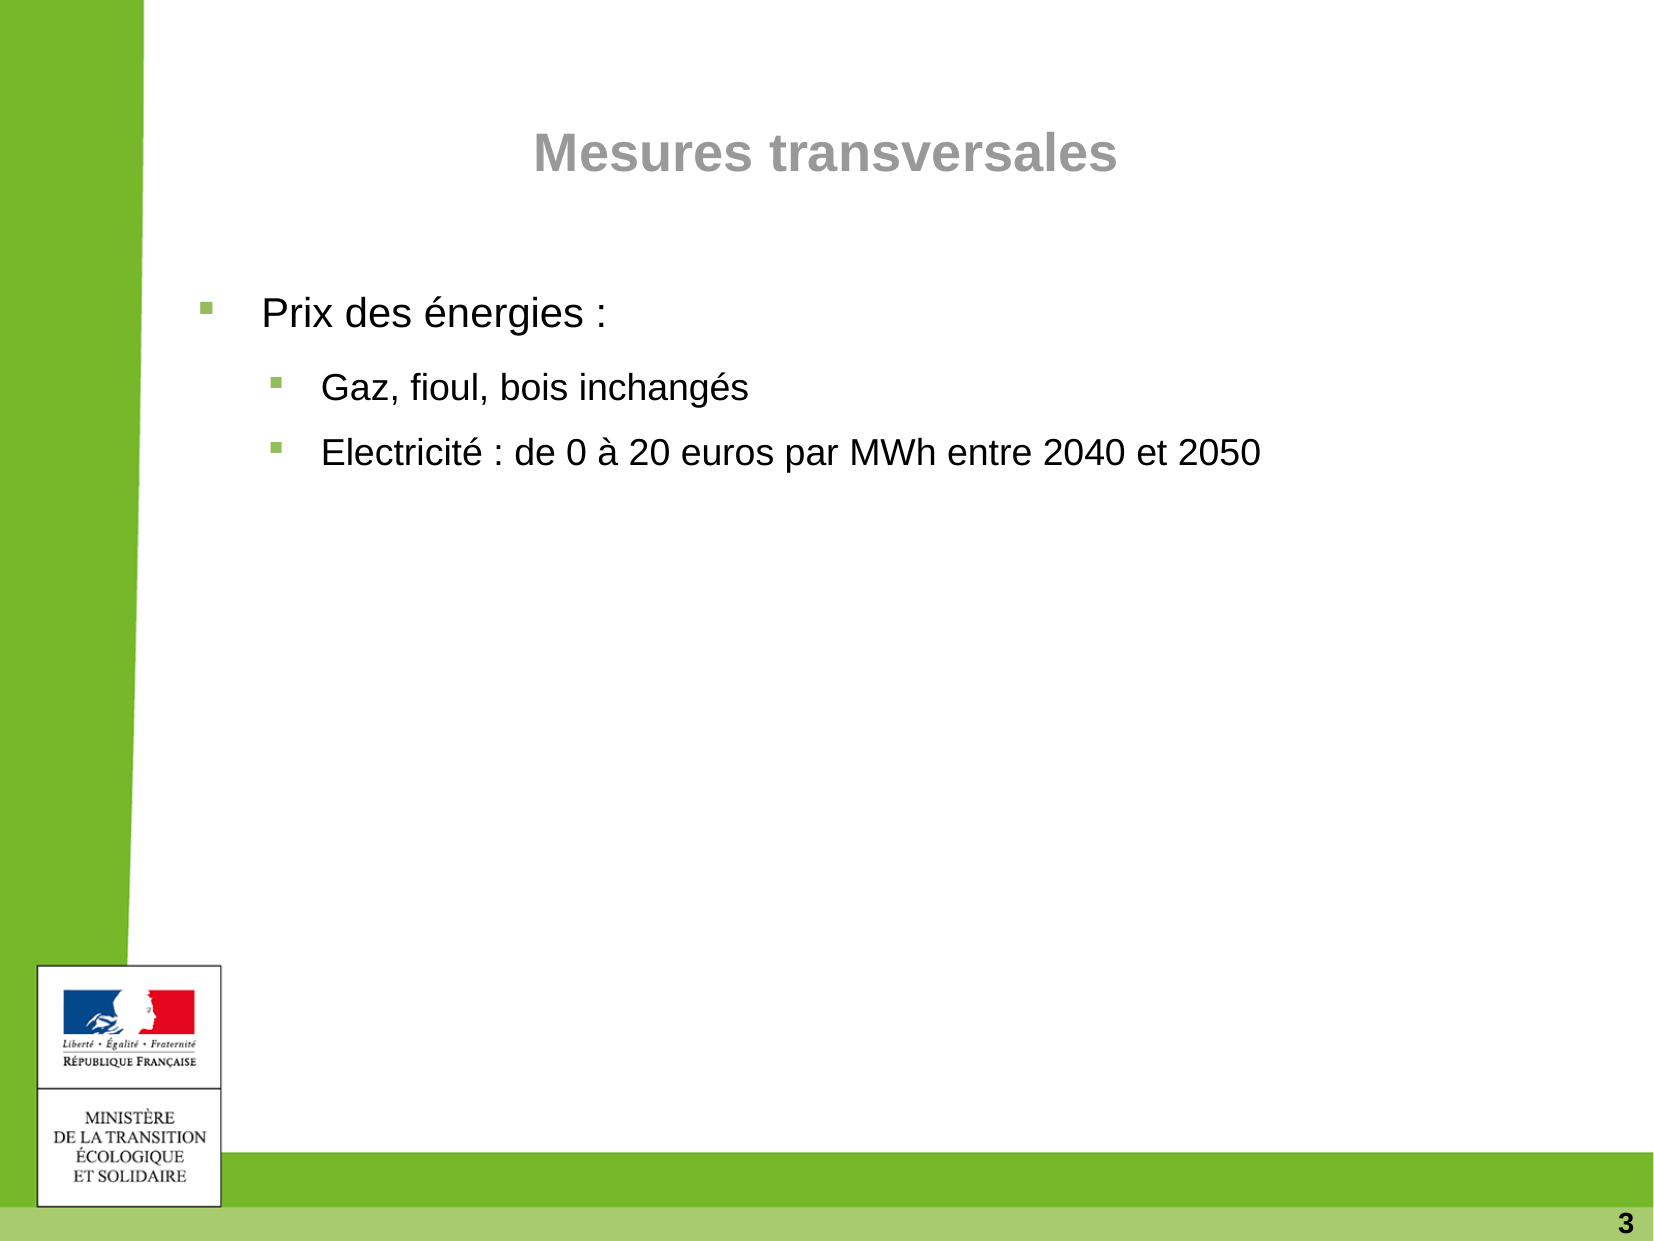

# Mesures transversales
 Prix des énergies :
Gaz, fioul, bois inchangés
Electricité : de 0 à 20 euros par MWh entre 2040 et 2050